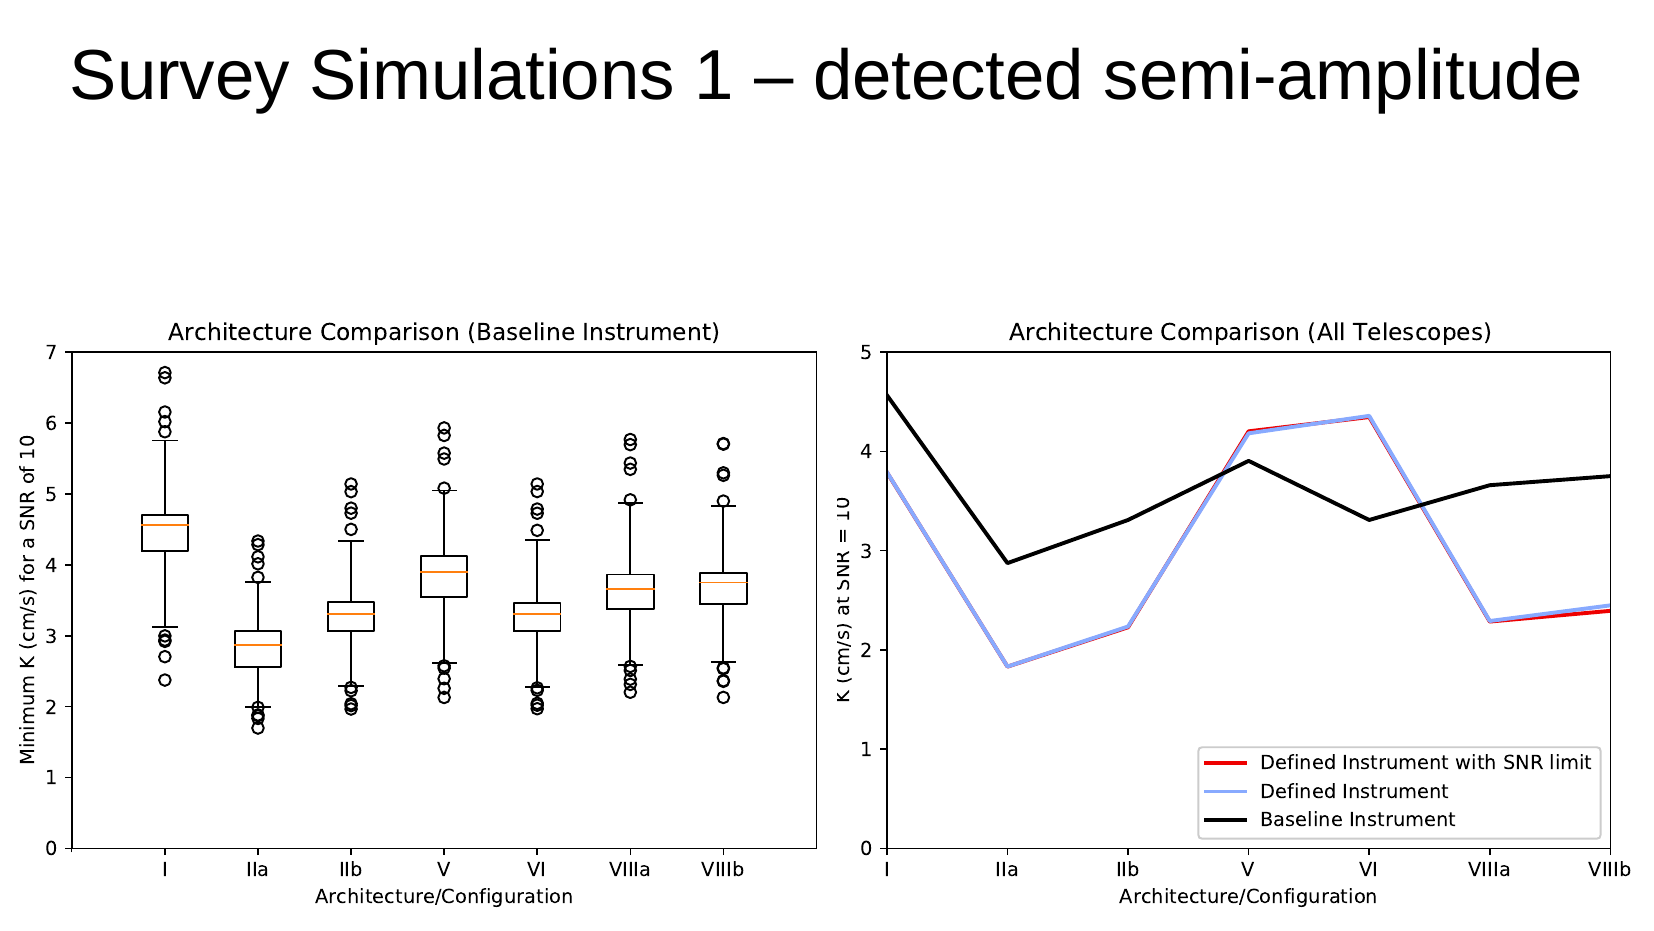

# Survey Simulations 1 – detected semi-amplitude